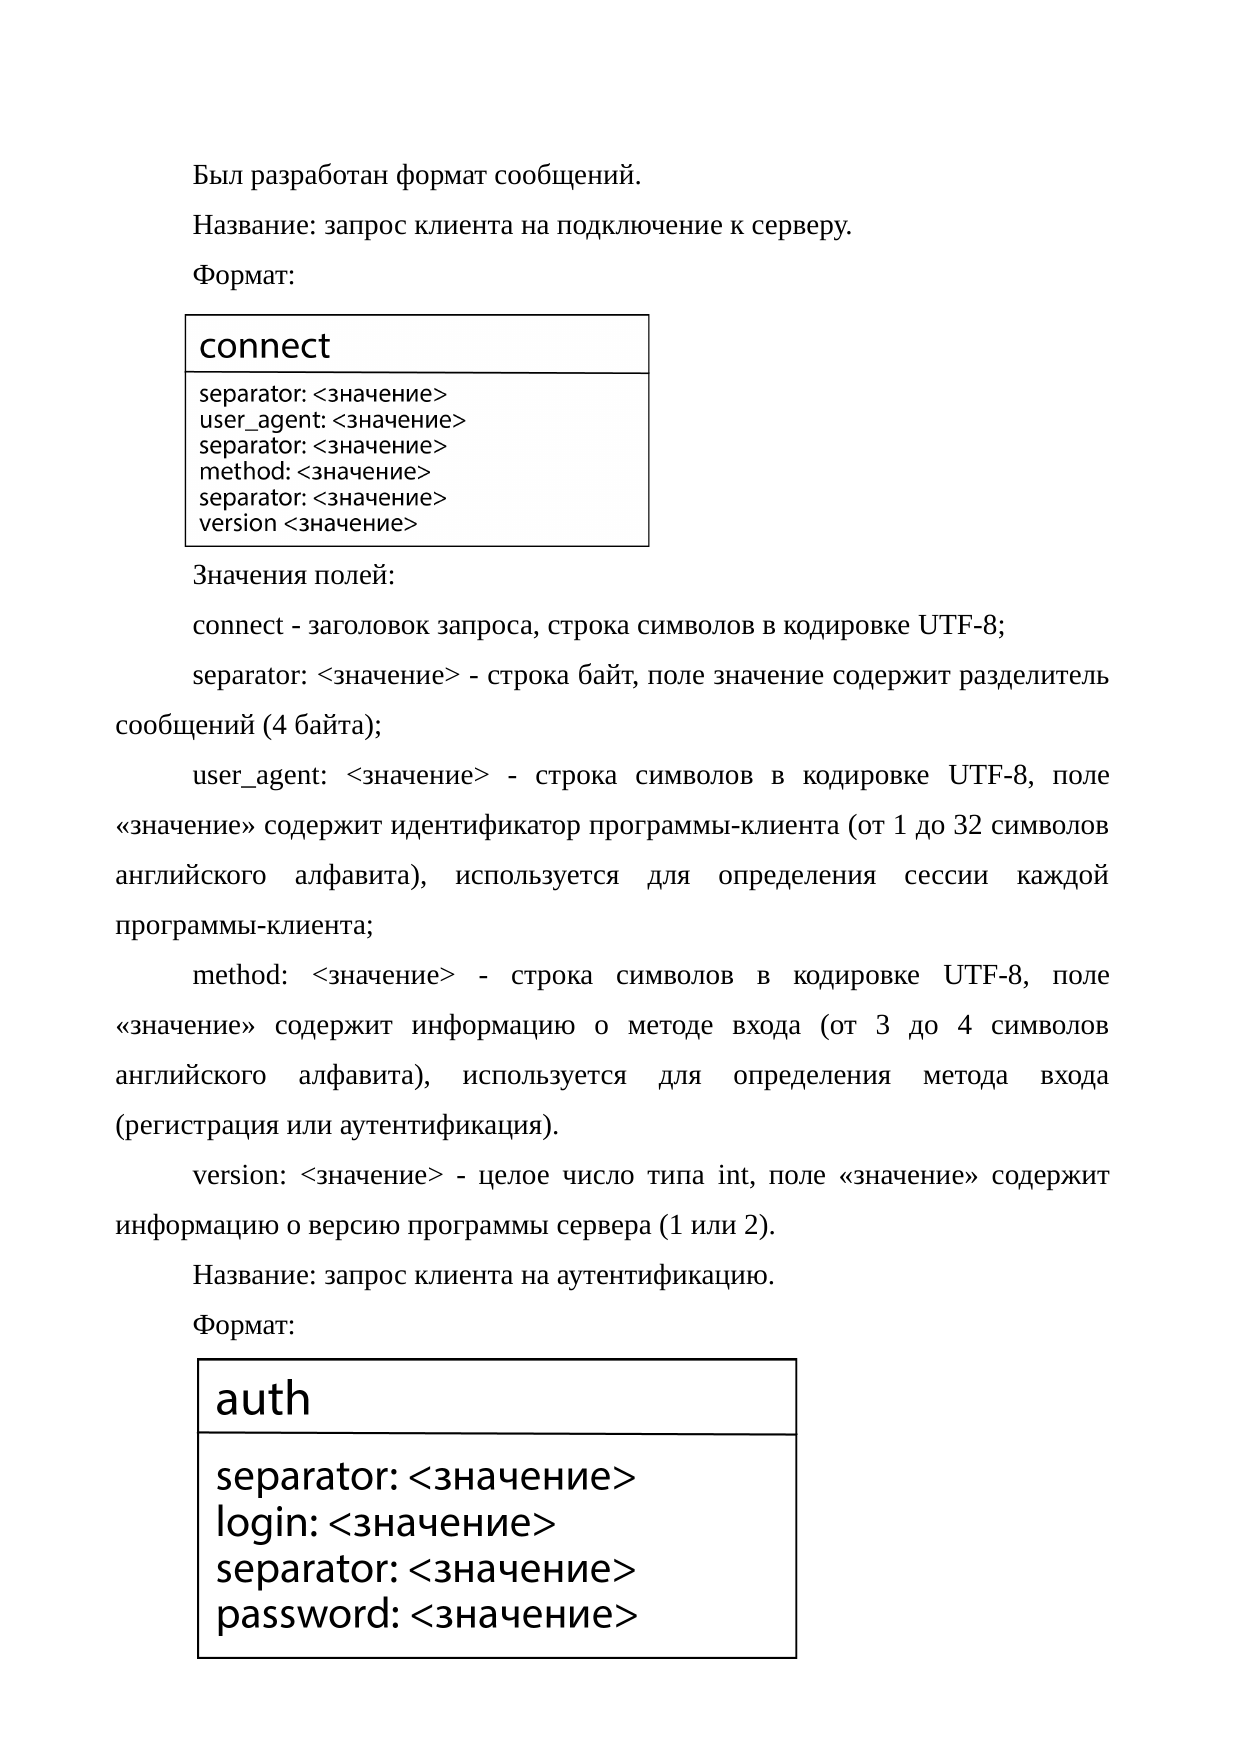

Был разработан формат сообщений.
Название: запрос клиента на подключение к серверу.
Формат:
Значения полей:
connect - заголовок запроса, строка символов в кодировке UTF-8;
separator: <значение> - строка байт, поле значение содержит разделитель сообщений (4 байта);
user_agent: <значение> - строка символов в кодировке UTF-8, поле «значение» содержит идентификатор программы-клиента (от 1 до 32 символов английского алфавита), используется для определения сессии каждой программы-клиента;
method: <значение> - строка символов в кодировке UTF-8, поле «значение» содержит информацию о методе входа (от 3 до 4 символов английского алфавита), используется для определения метода входа (регистрация или аутентификация).
version: <значение> - целое число типа int, поле «значение» содержит информацию о версию программы сервера (1 или 2).
Название: запрос клиента на аутентификацию.
Формат: